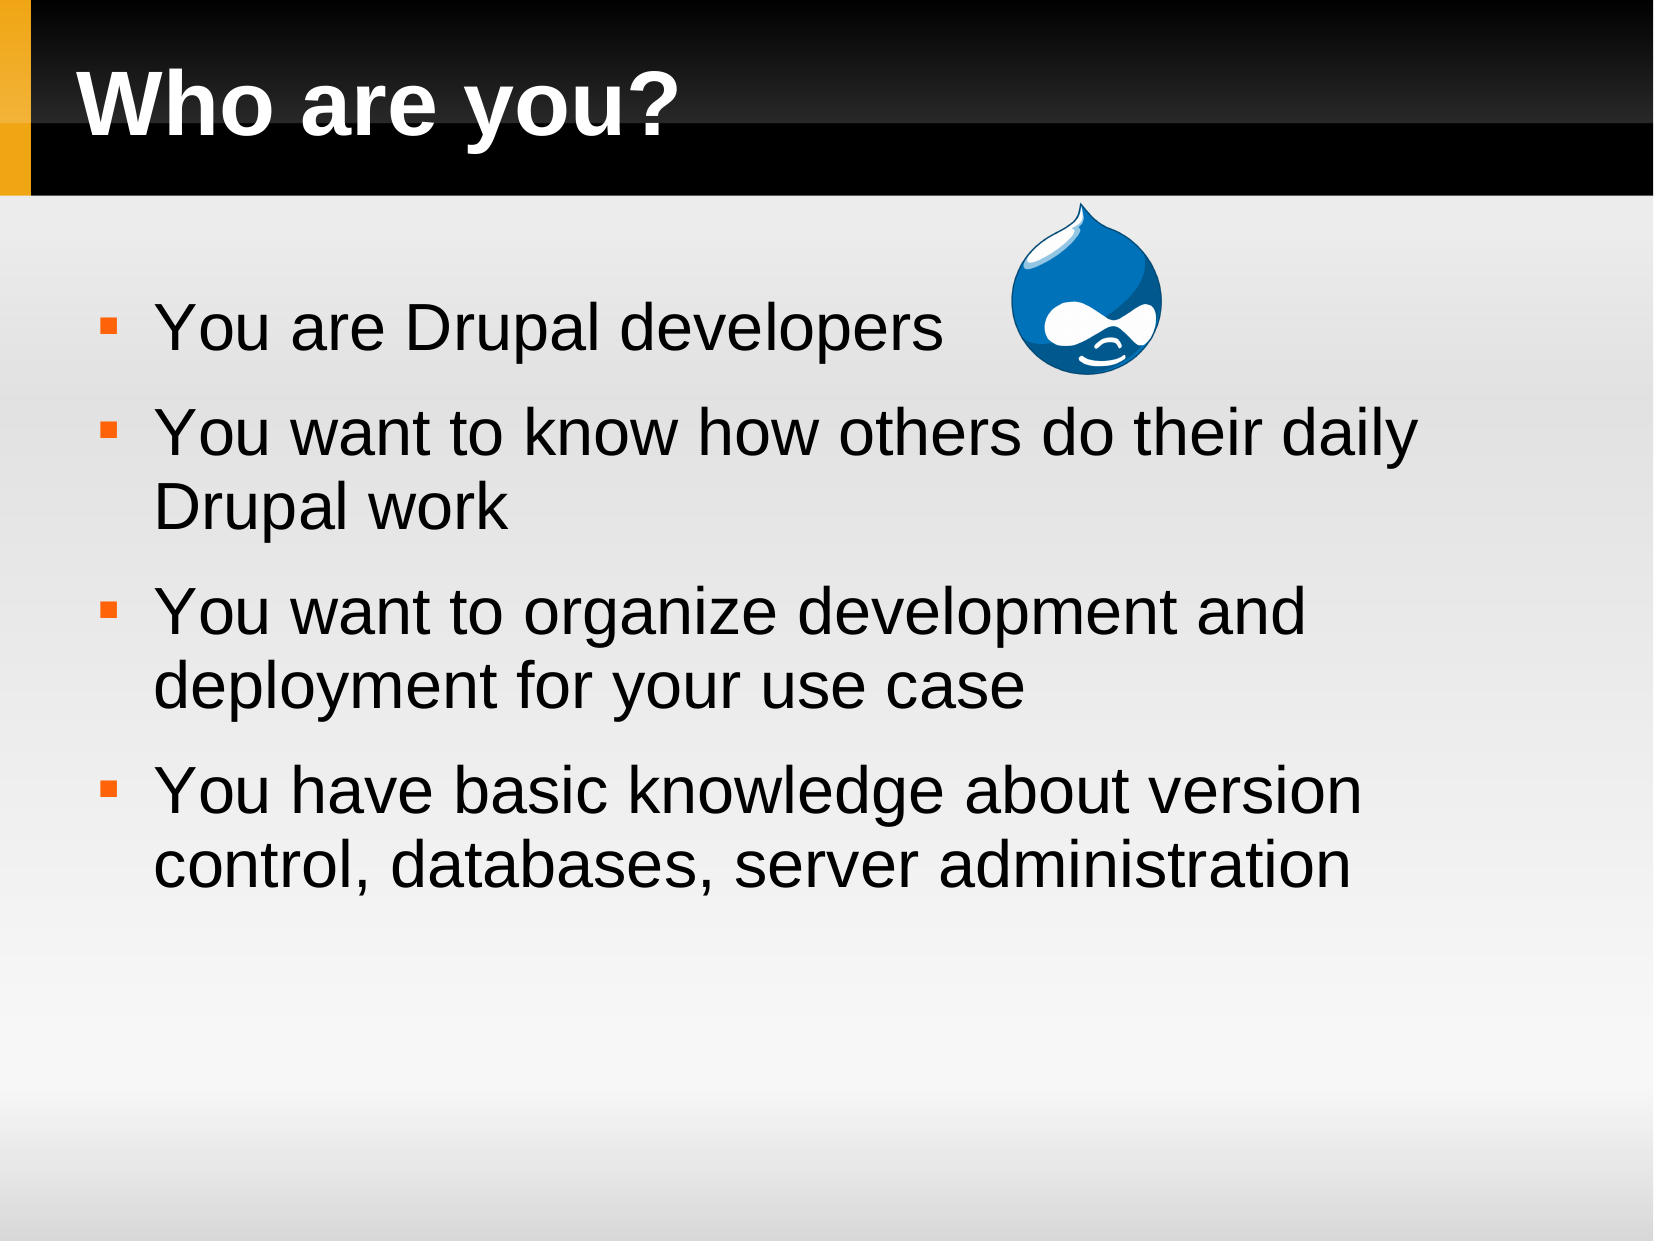

# Who are you?
You are Drupal developers
You want to know how others do their daily Drupal work
You want to organize development and deployment for your use case
You have basic knowledge about version control, databases, server administration